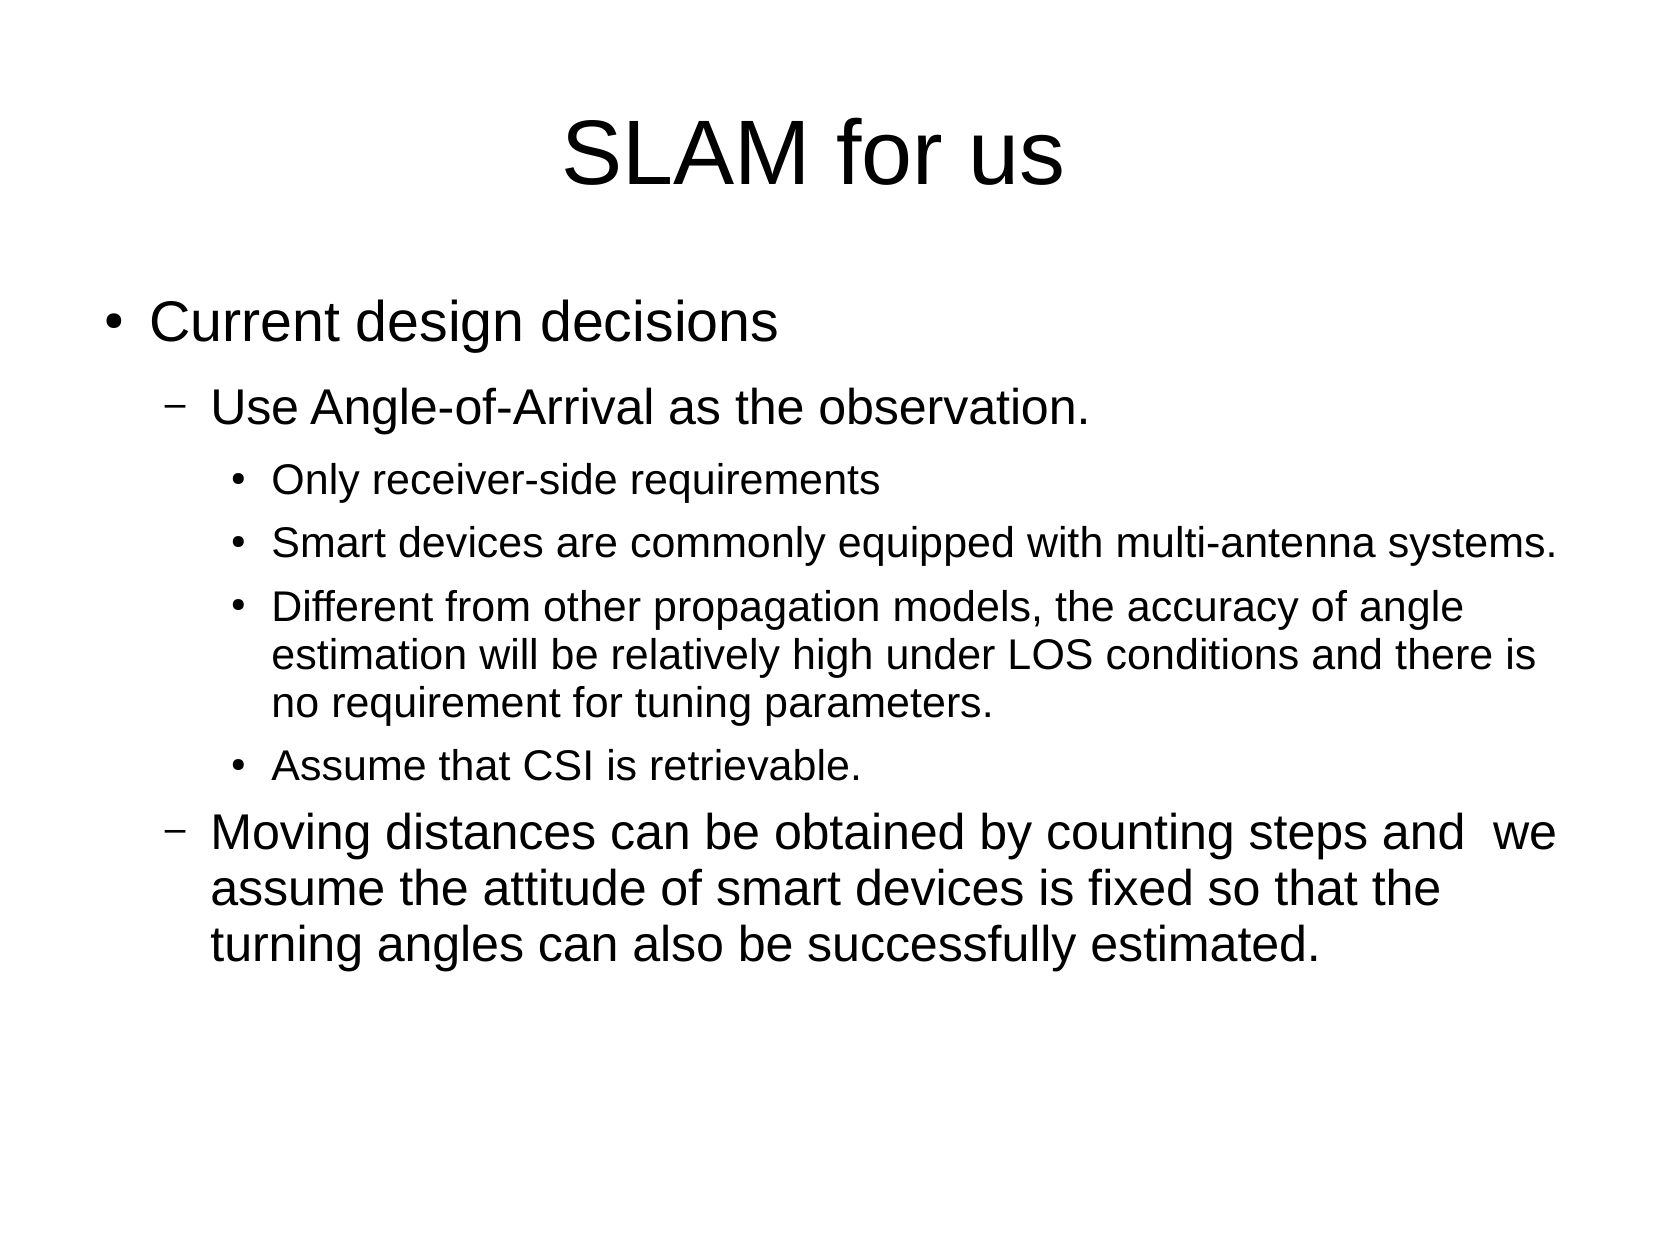

# SLAM for us
Current design decisions
Use Angle-of-Arrival as the observation.
Only receiver-side requirements
Smart devices are commonly equipped with multi-antenna systems.
Different from other propagation models, the accuracy of angle estimation will be relatively high under LOS conditions and there is no requirement for tuning parameters.
Assume that CSI is retrievable.
Moving distances can be obtained by counting steps and we assume the attitude of smart devices is fixed so that the turning angles can also be successfully estimated.